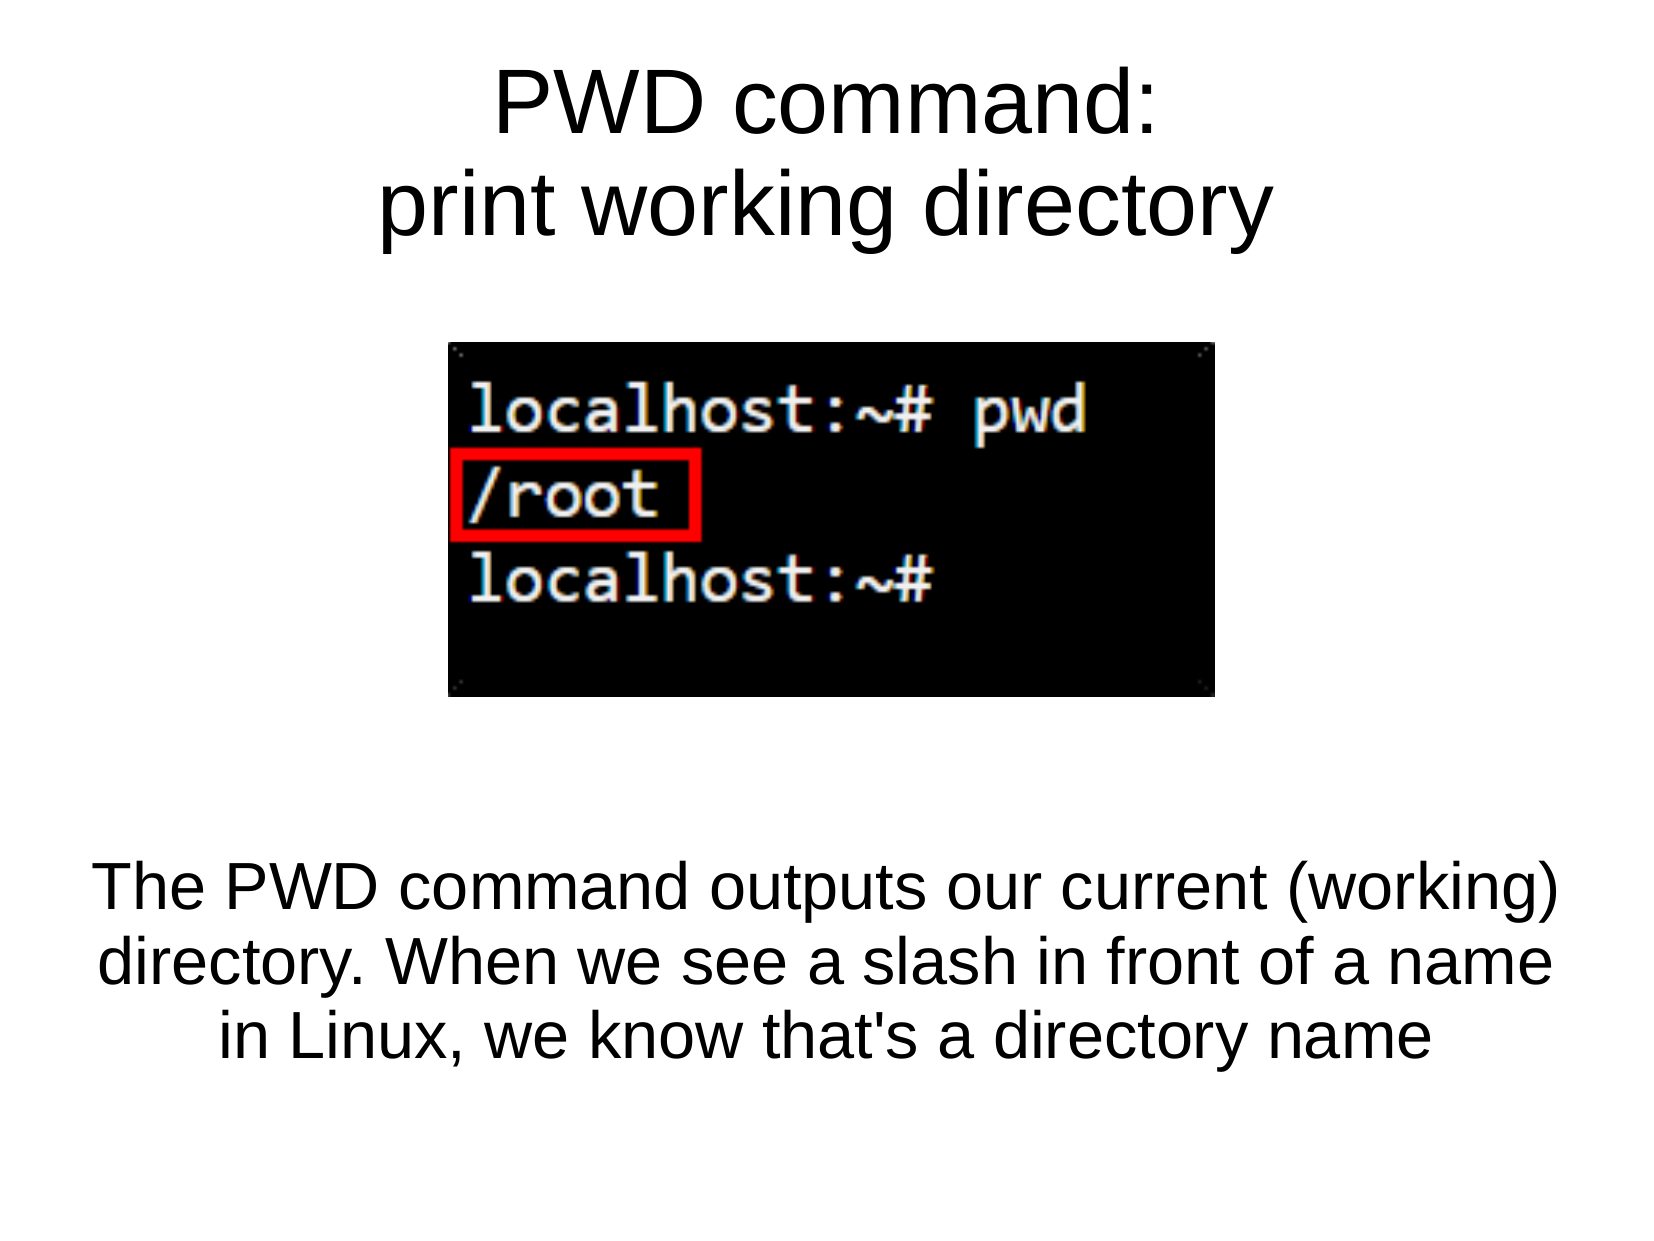

PWD command:
print working directory
# The PWD command outputs our current (working) directory. When we see a slash in front of a name in Linux, we know that's a directory name